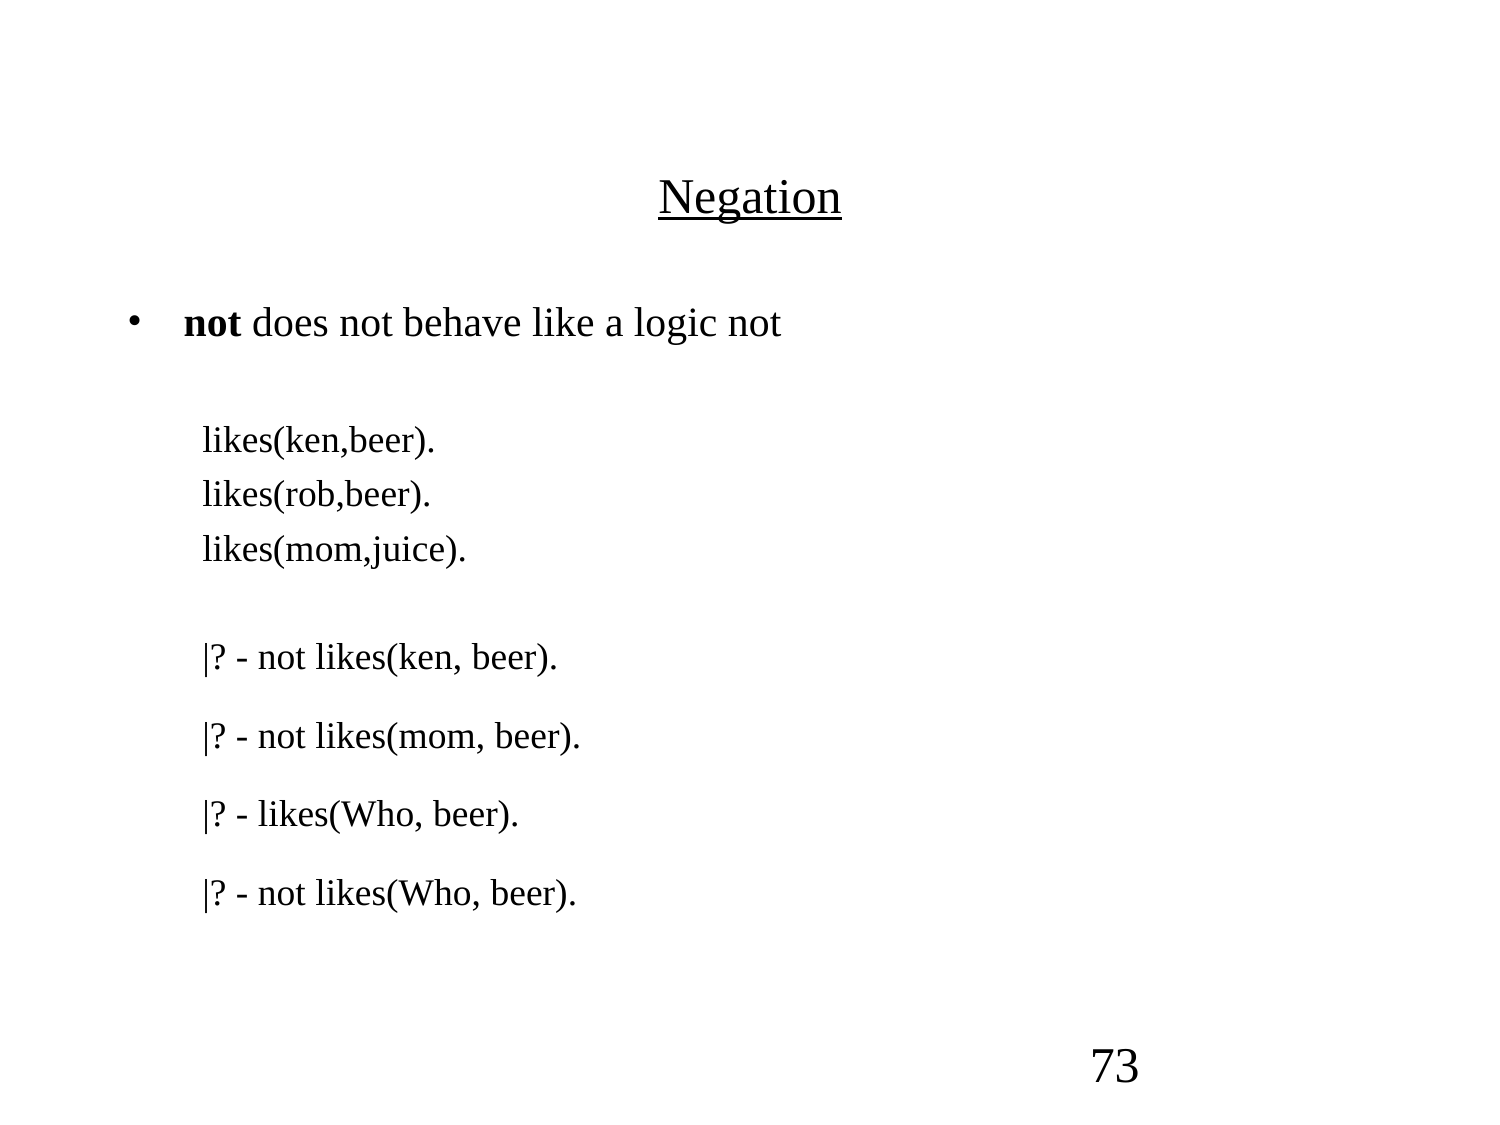

# Negation
not does not behave like a logic not
likes(ken,beer).
likes(rob,beer).
likes(mom,juice).
|? - not likes(ken, beer).
|? - not likes(mom, beer).
|? - likes(Who, beer).
|? - not likes(Who, beer).
73